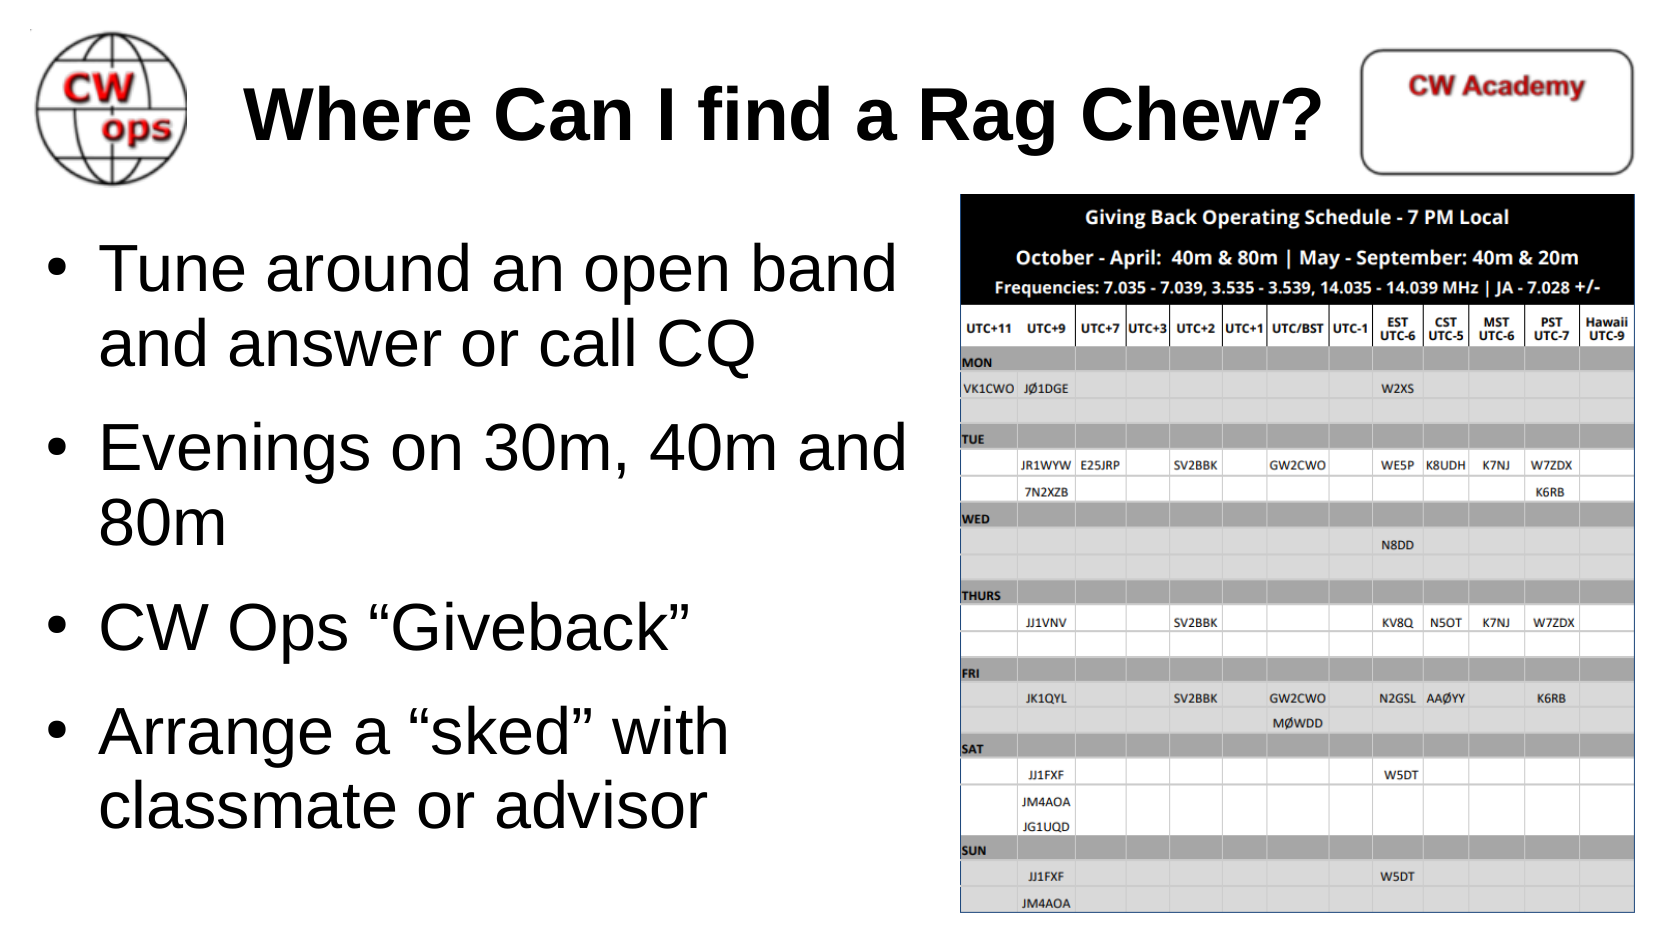

# Where Can I find a Rag Chew?
Tune around an open band and answer or call CQ
Evenings on 30m, 40m and 80m
CW Ops “Giveback”
Arrange a “sked” with classmate or advisor